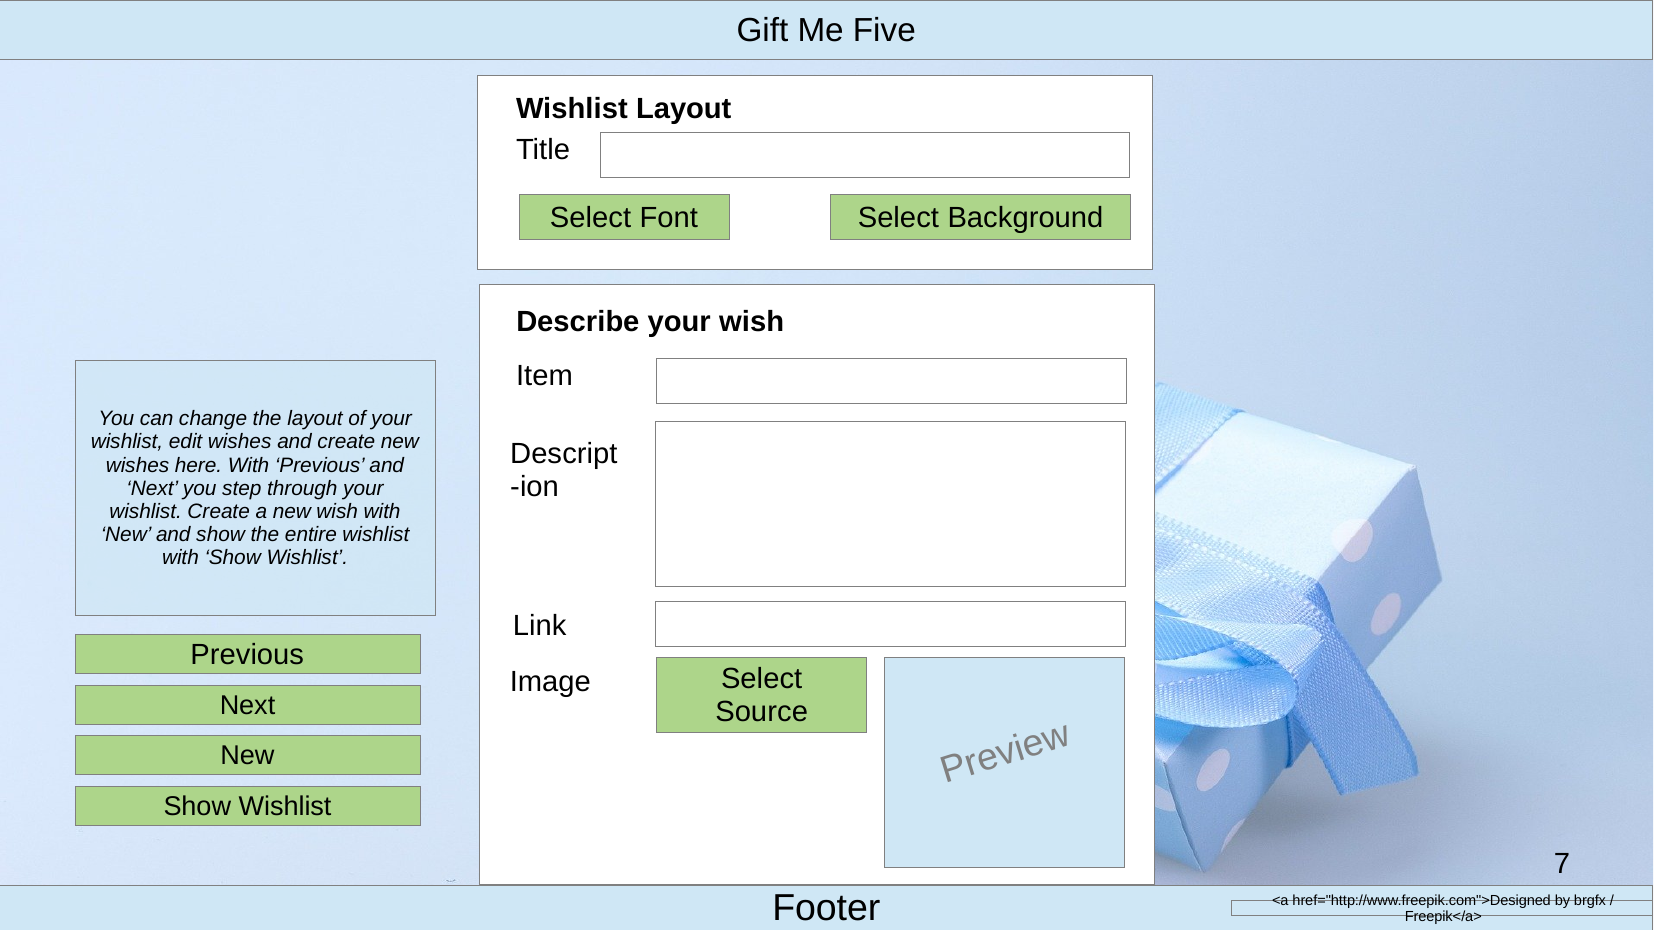

Gift Me Five
Create new wishlist without login
This page opens when the user selects ‘Create List’ on the landing page. Updates are saved on every click of ‘Previous’,…, ’Show Wishlist’. When the user clicks on “New”, the unique url of the current list should be displayed in a pop up window for the user to confirm before the new list is started.
Wishlist Layout
Title
Select Font
Select Background
Describe your wish
Item
You can change the layout of your wishlist, edit wishes and create new wishes here. With ‘Previous’ and ‘Next’ you step through your wishlist. Create a new wish with ‘New’ and show the entire wishlist with ‘Show Wishlist’.
Descript-ion
Link
Previous
Image
Select Source
Next
Preview
New
Show Wishlist
7
Footer
<a href="http://www.freepik.com">Designed by brgfx / Freepik</a>